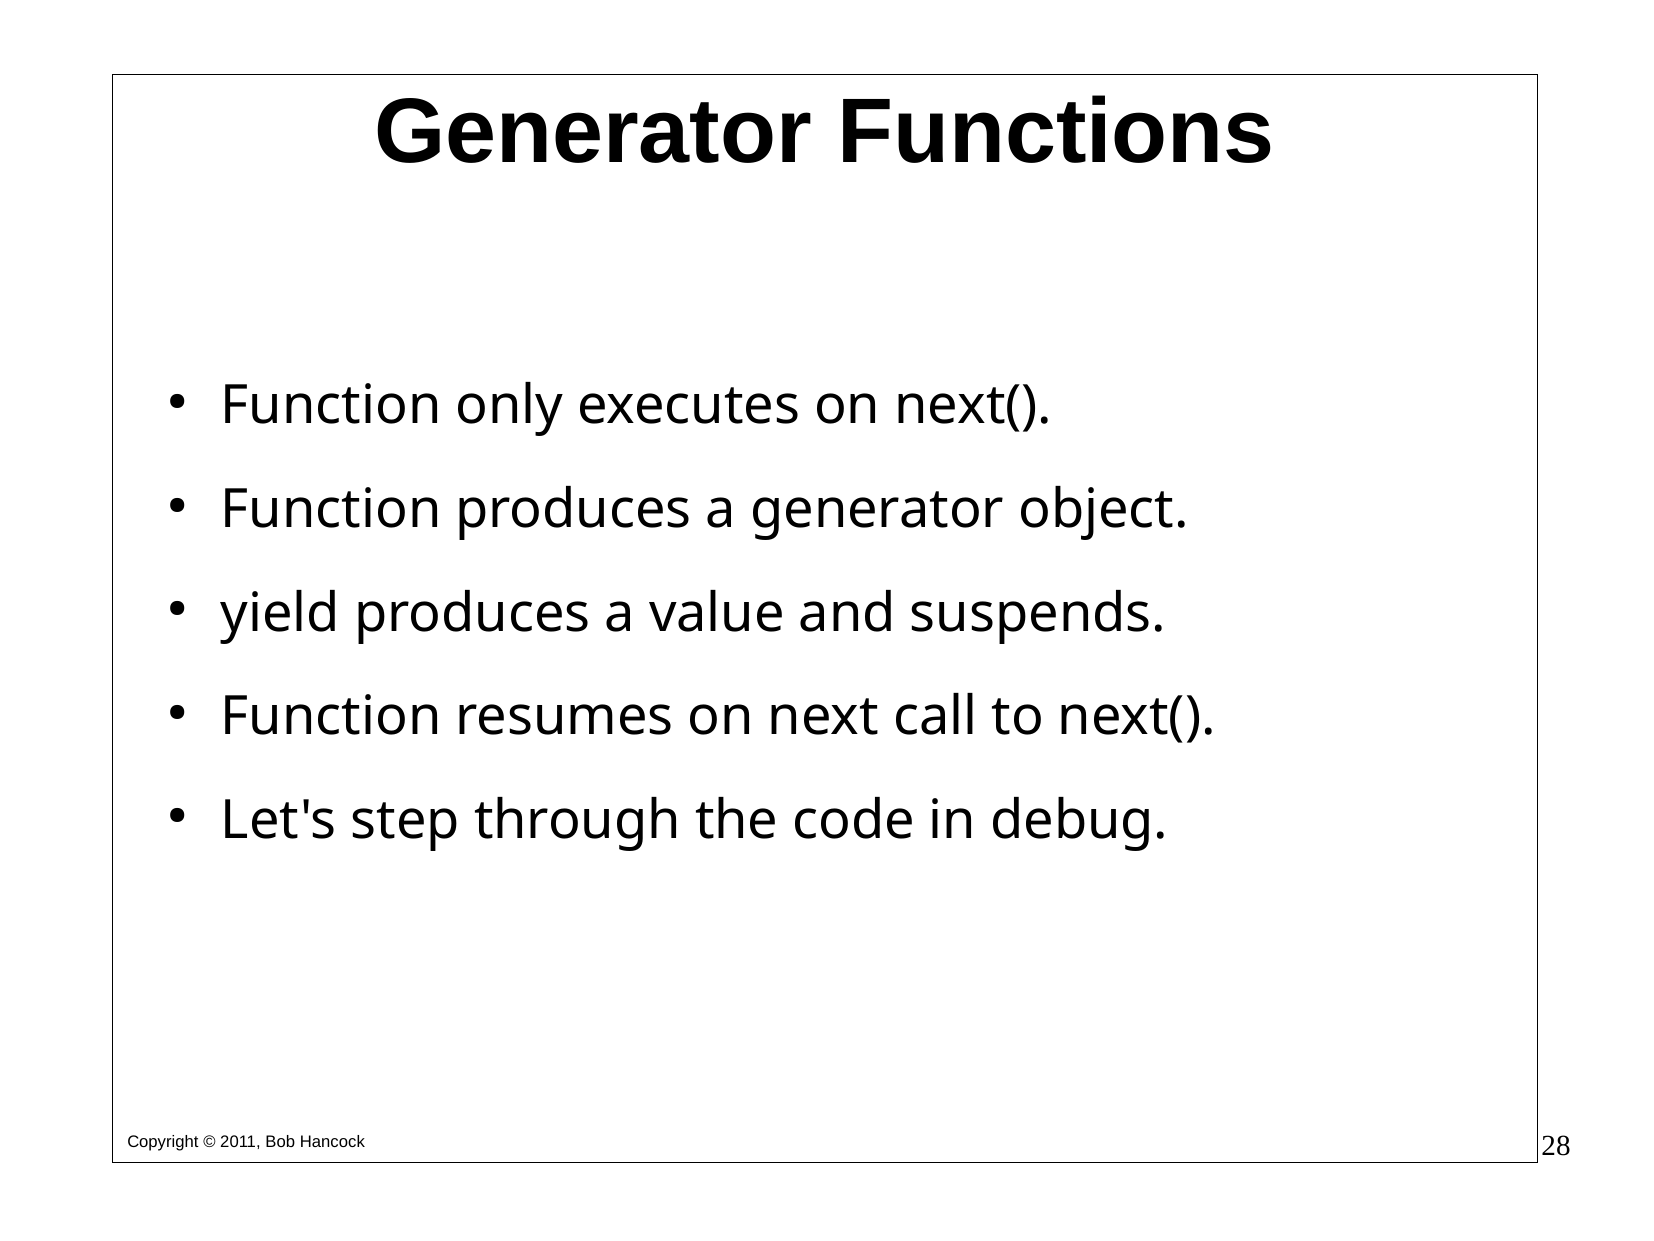

# Generator Functions
Function only executes on next().
Function produces a generator object.
yield produces a value and suspends.
Function resumes on next call to next().
Let's step through the code in debug.
Copyright © 2011, Bob Hancock
28